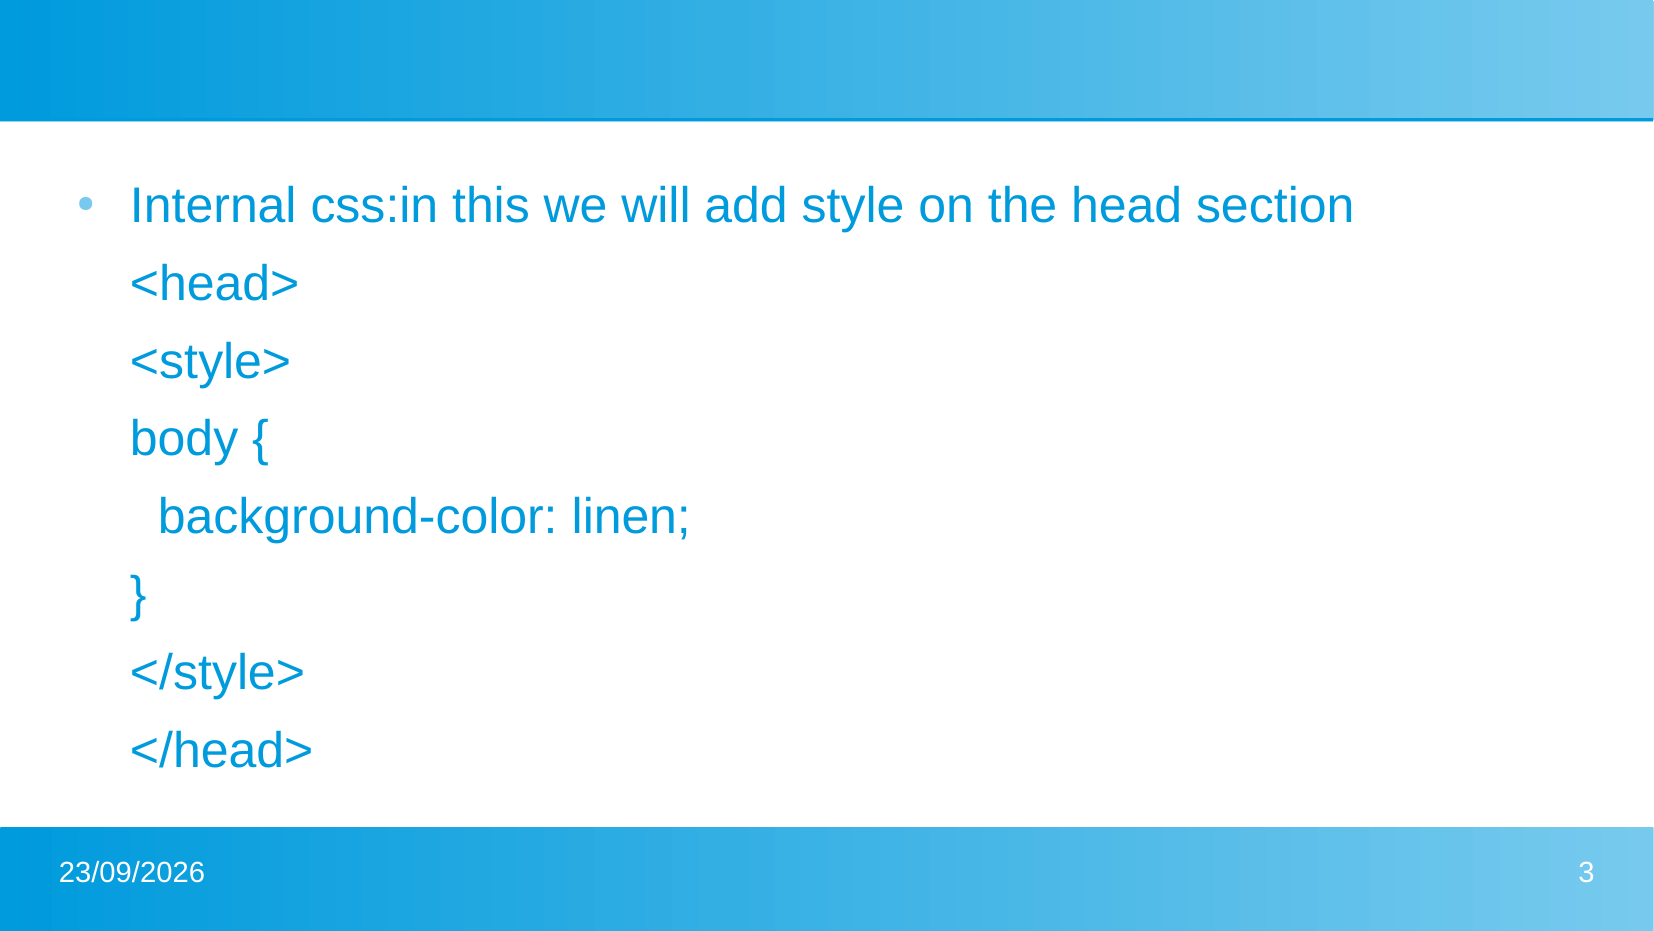

# Internal css:in this we will add style on the head section
<head>
<style>
body {
 background-color: linen;
}
</style>
</head>
3